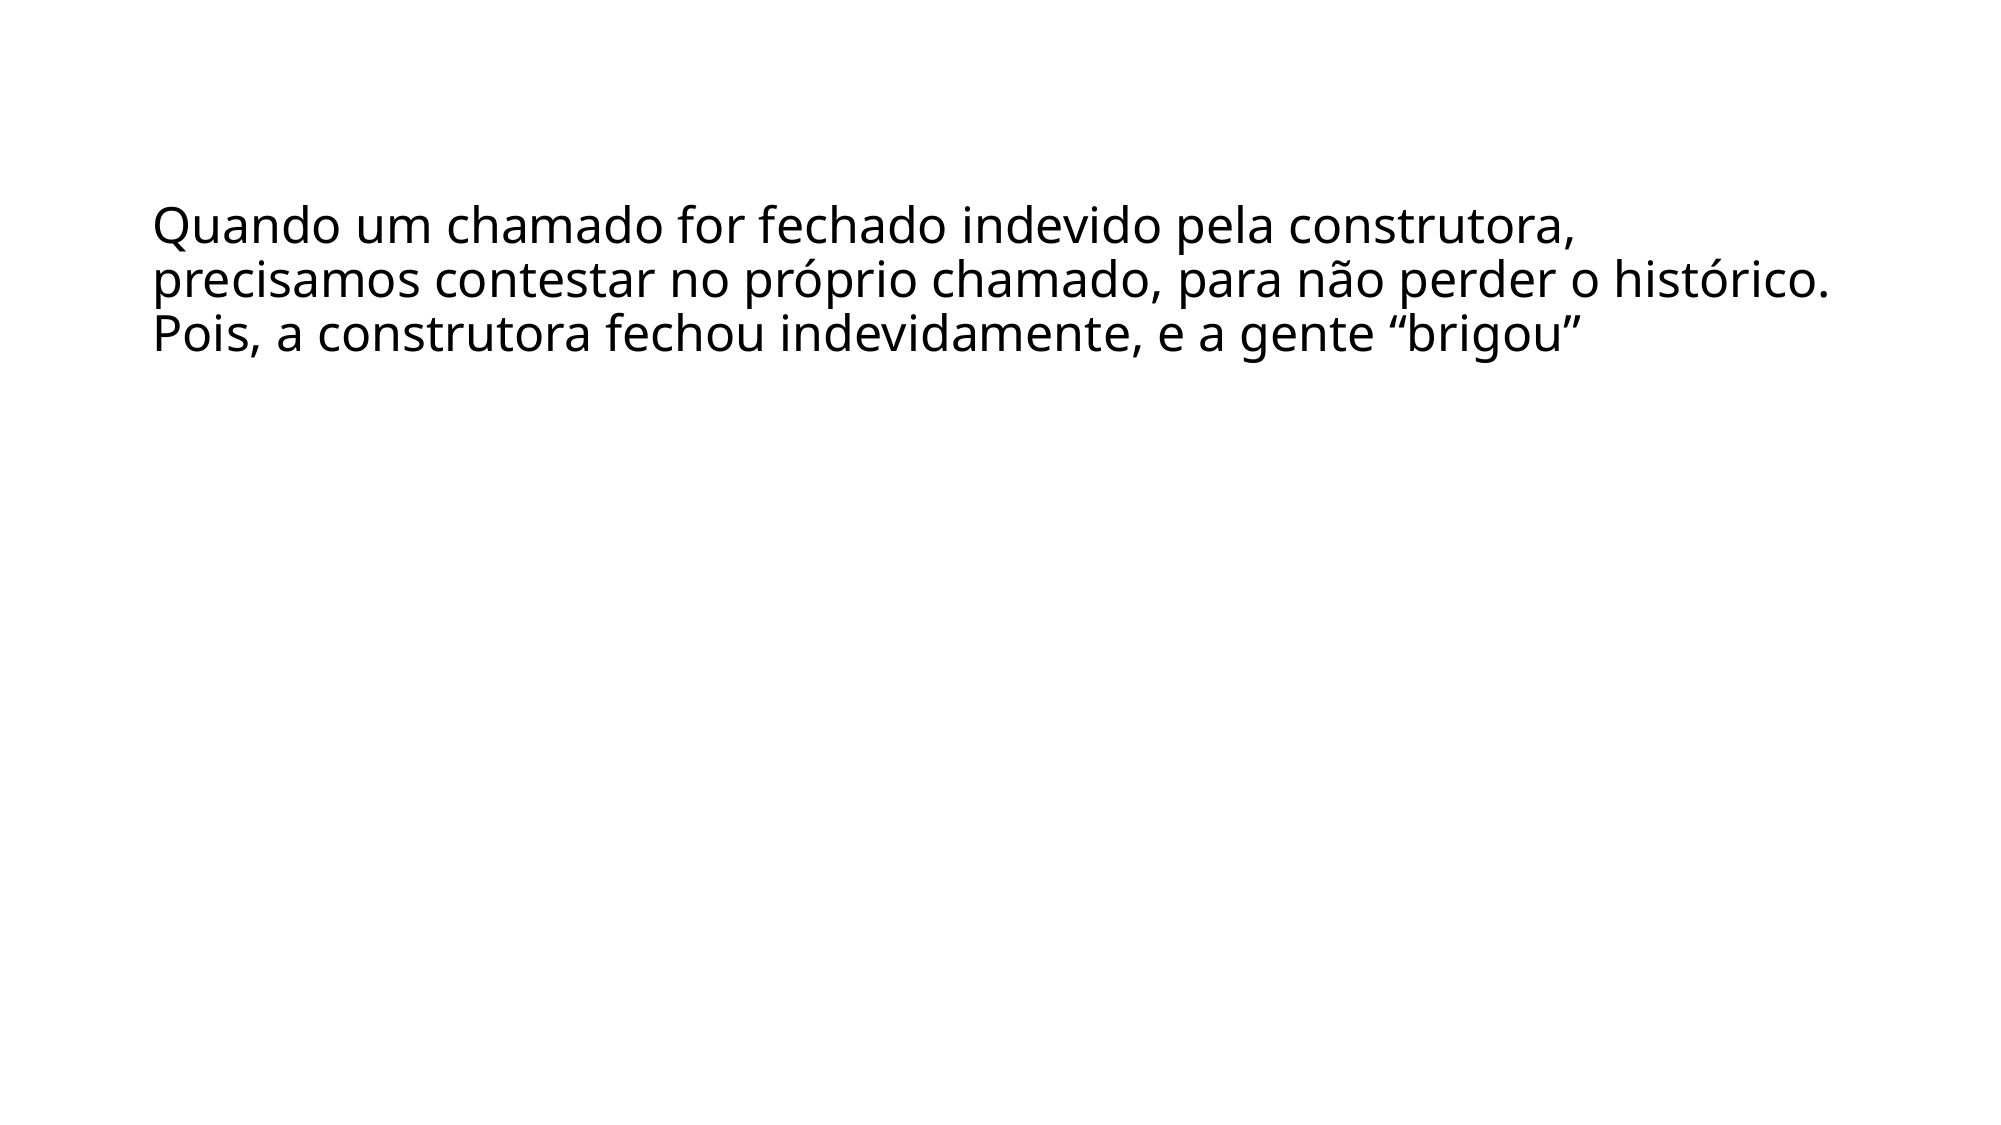

# Quando um chamado for fechado indevido pela construtora, precisamos contestar no próprio chamado, para não perder o histórico. Pois, a construtora fechou indevidamente, e a gente “brigou”